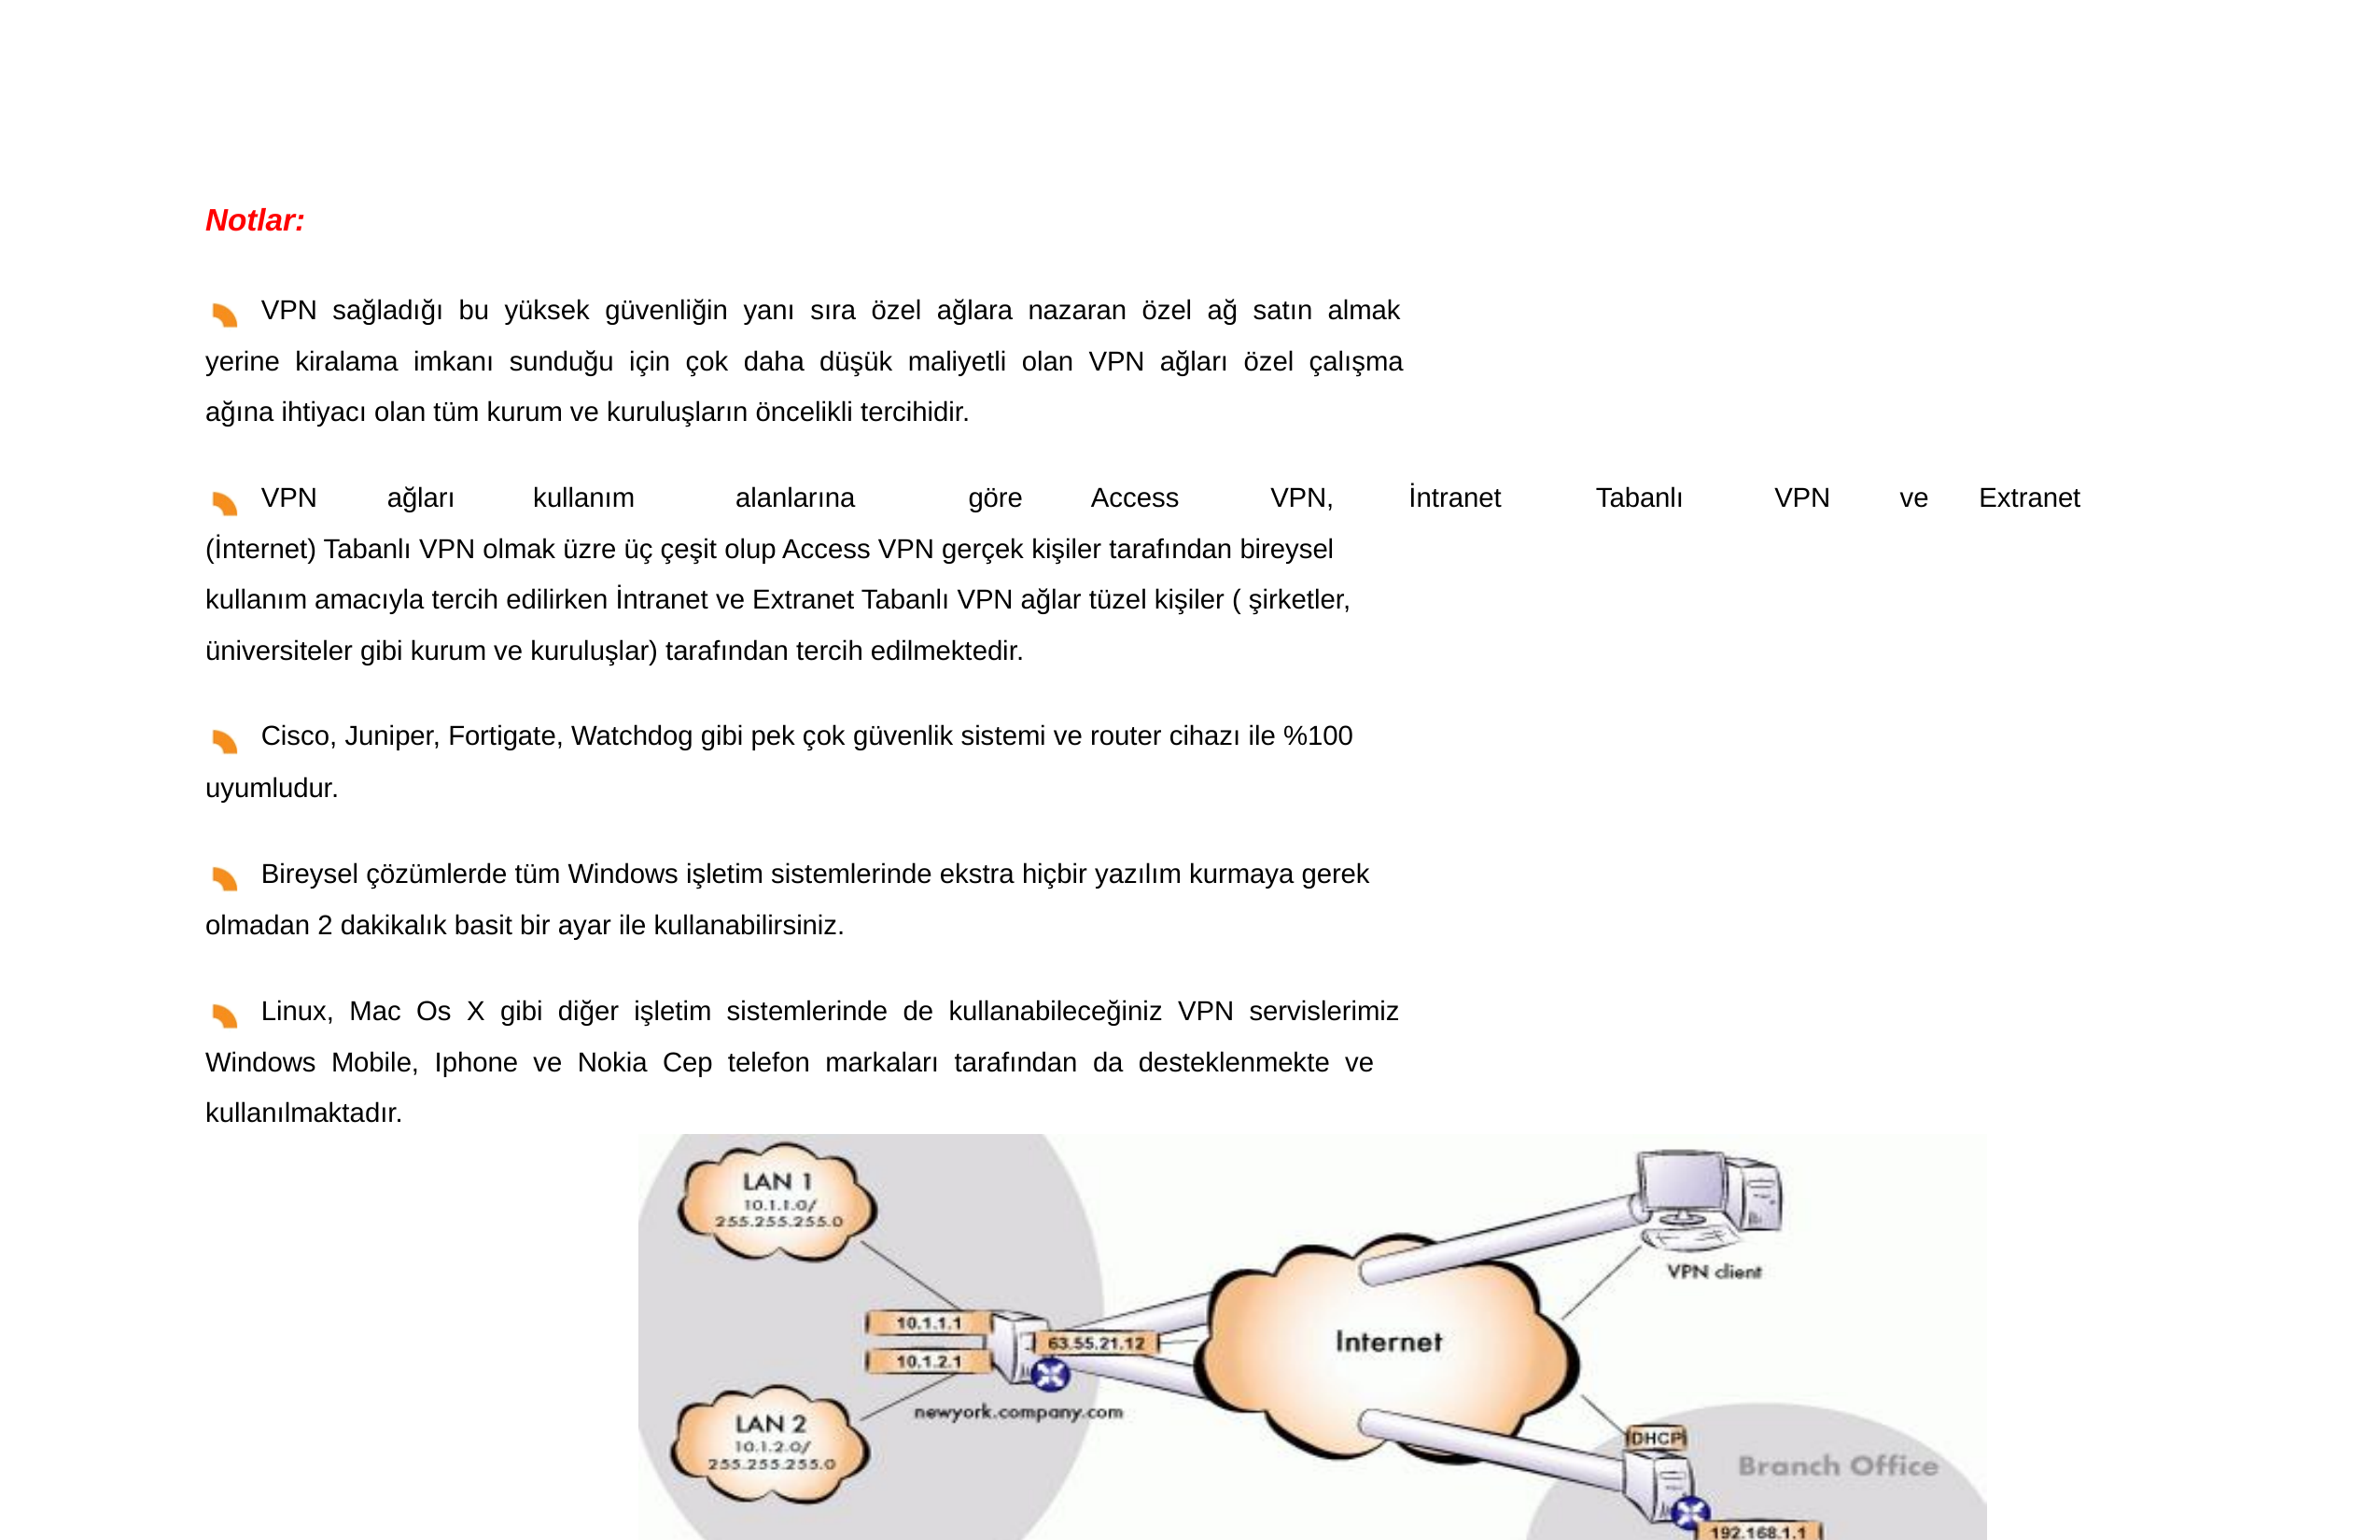

Notlar:
VPN sağladığı bu yüksek güvenliğin yanı sıra özel ağlara nazaran özel ağ satın almak
yerine kiralama imkanı sunduğu için çok daha düşük maliyetli olan VPN ağları özel çalışma
ağına ihtiyacı olan tüm kurum ve kuruluşların öncelikli tercihidir.
VPN
ağları
kullanım
alanlarına
göre
Access
VPN,
İntranet
Tabanlı
VPN
ve
Extranet
(İnternet) Tabanlı VPN olmak üzre üç çeşit olup Access VPN gerçek kişiler tarafından bireysel
kullanım amacıyla tercih edilirken İntranet ve Extranet Tabanlı VPN ağlar tüzel kişiler ( şirketler,
üniversiteler gibi kurum ve kuruluşlar) tarafından tercih edilmektedir.
Cisco, Juniper, Fortigate, Watchdog gibi pek çok güvenlik sistemi ve router cihazı ile %100
uyumludur.
Bireysel çözümlerde tüm Windows işletim sistemlerinde ekstra hiçbir yazılım kurmaya gerek
olmadan 2 dakikalık basit bir ayar ile kullanabilirsiniz.
Linux, Mac Os X gibi diğer işletim sistemlerinde de kullanabileceğiniz VPN servislerimiz
Windows Mobile, Iphone ve Nokia Cep telefon markaları tarafından da desteklenmekte ve
kullanılmaktadır.
Gizli, (c) 2011